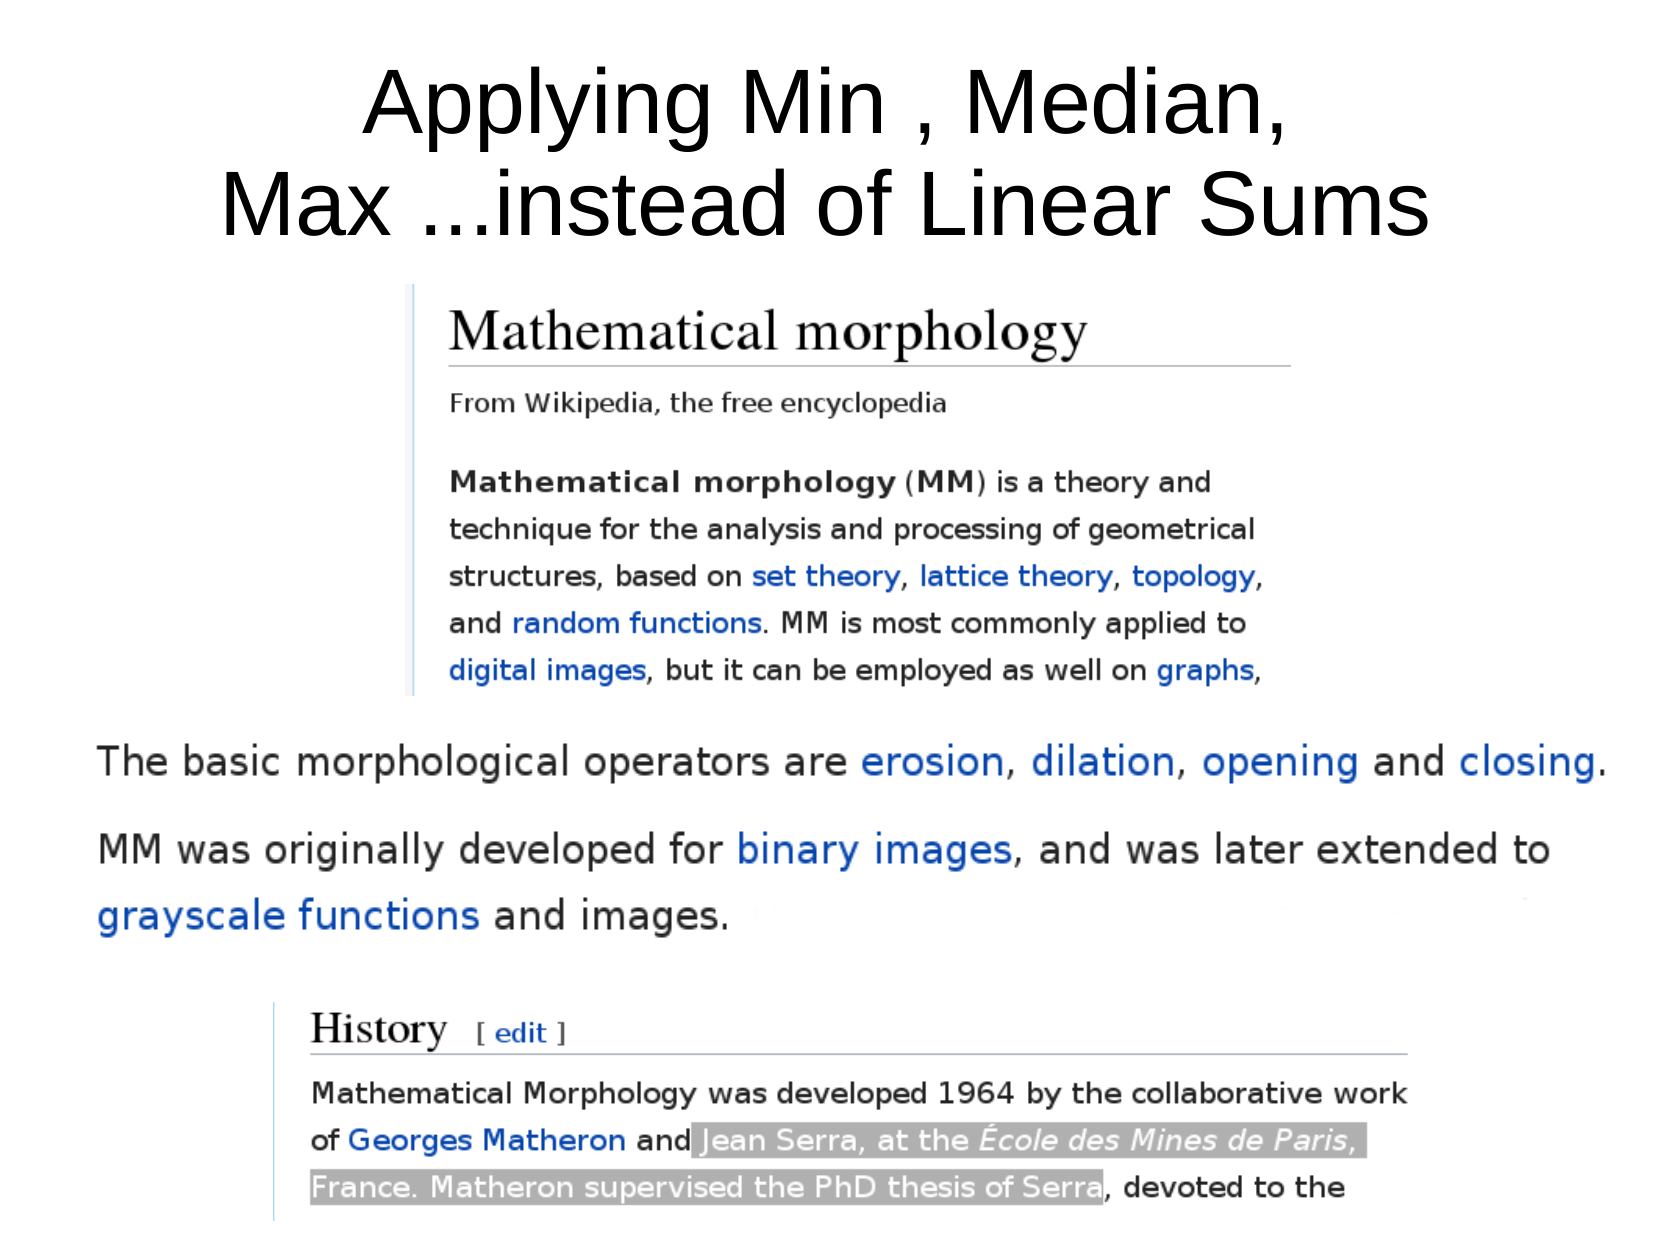

# Applying Min , Median, Max ...instead of Linear Sums